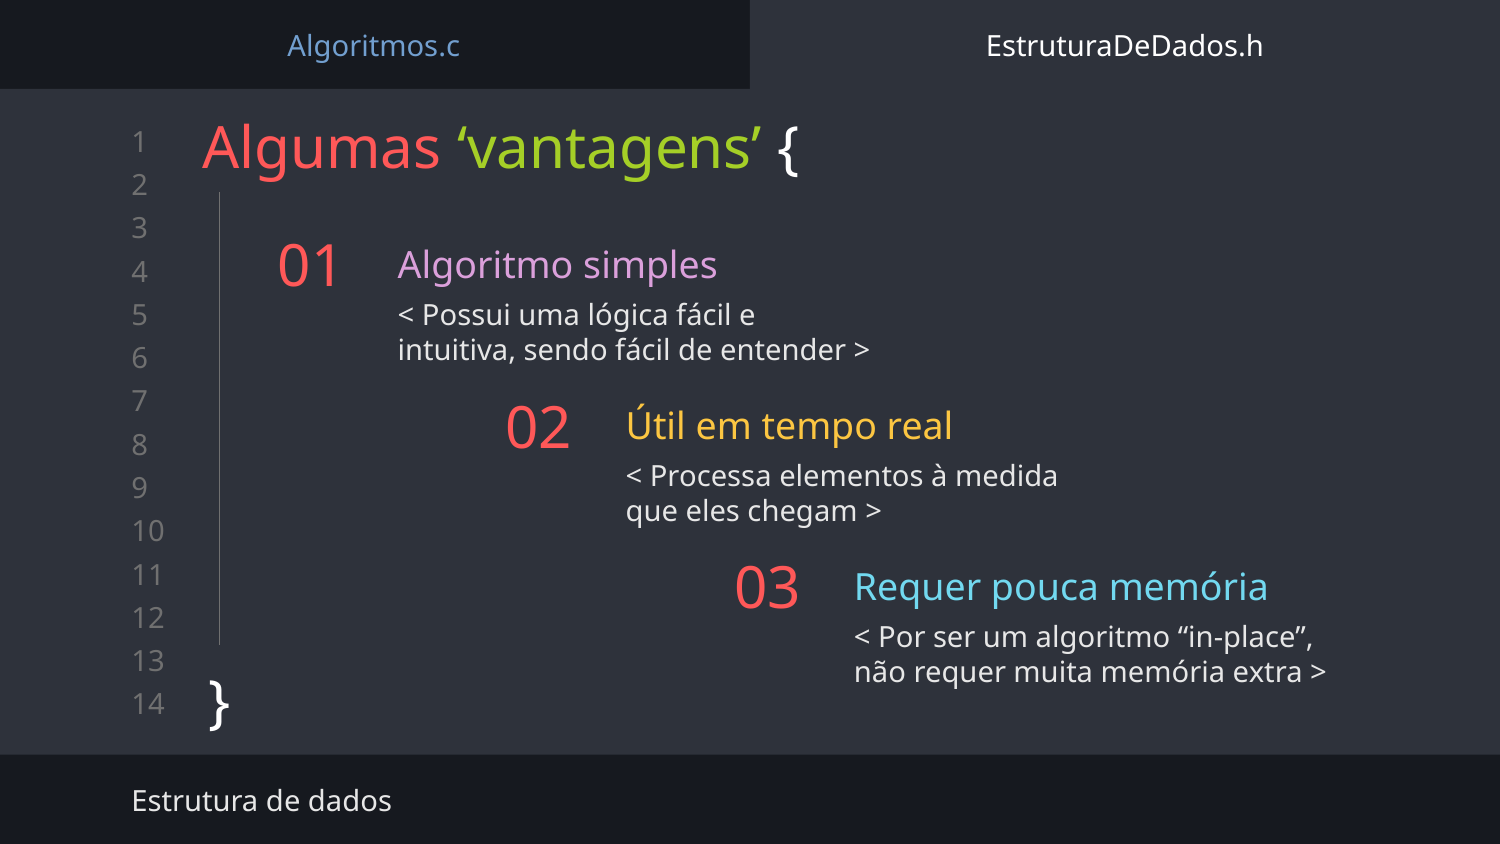

Algoritmos.c
EstruturaDeDados.h
Algumas ‘vantagens’ {
}
# 01
Algoritmo simples
< Possui uma lógica fácil e intuitiva, sendo fácil de entender >
02
Útil em tempo real
< Processa elementos à medida que eles chegam >
03
Requer pouca memória
< Por ser um algoritmo “in-place”, não requer muita memória extra >
Estrutura de dados